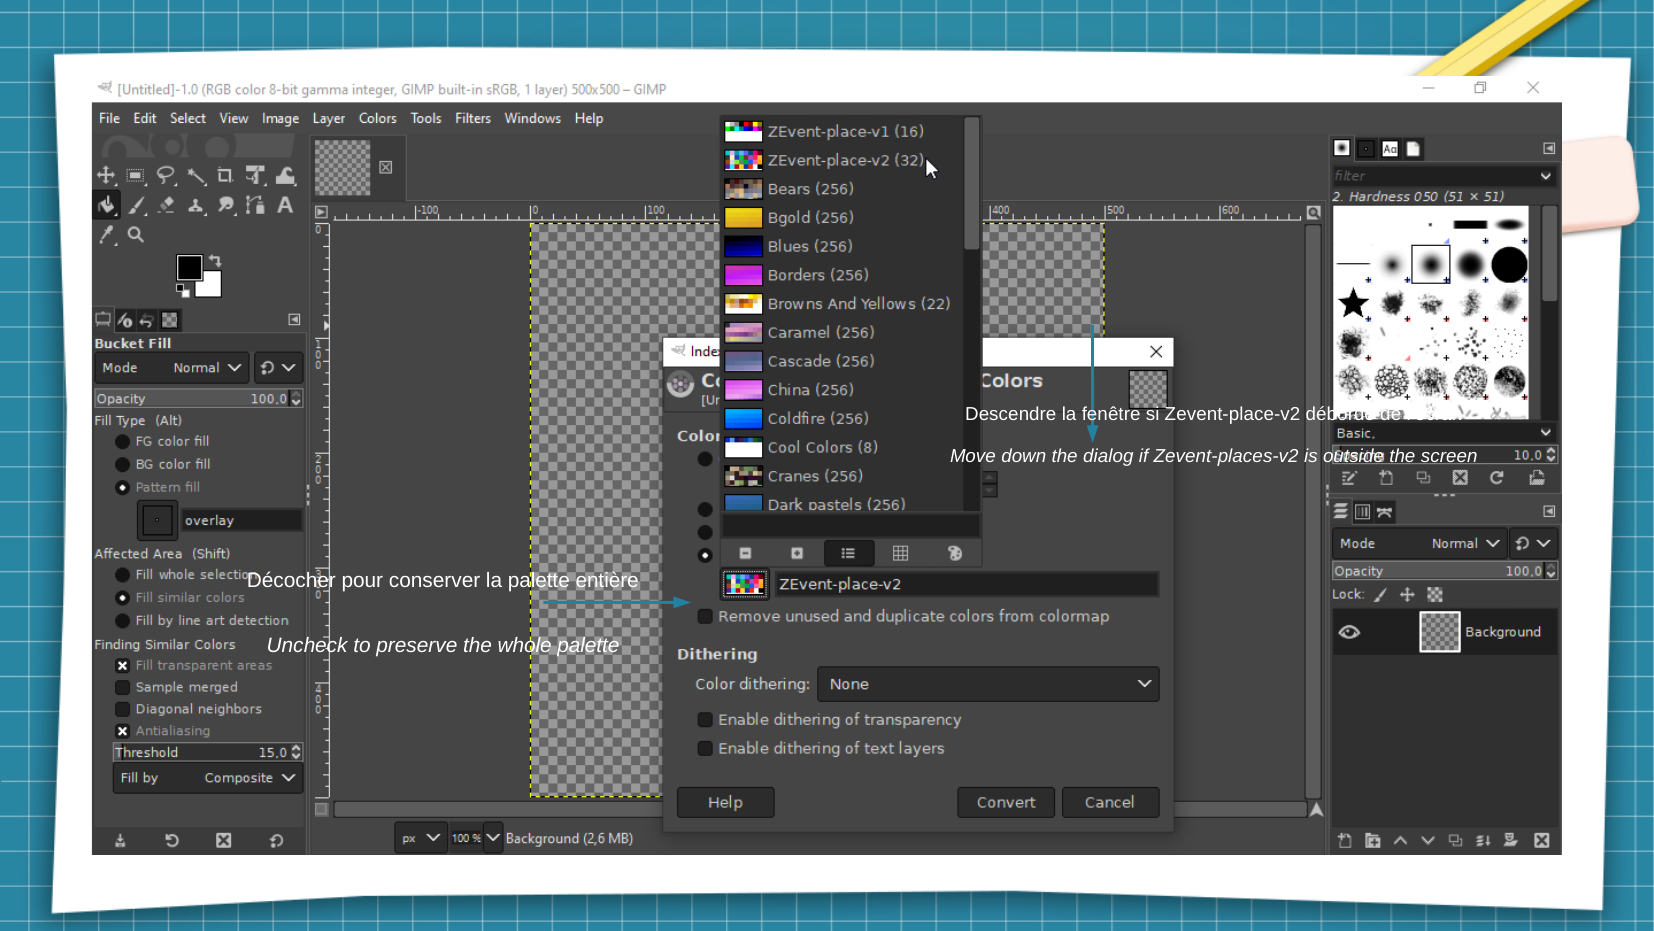

Descendre la fenêtre si Zevent-place-v2 déborde de l’écran
Move down the dialog if Zevent-places-v2 is outside the screen
Décocher pour conserver la palette entière
Uncheck to preserve the whole palette